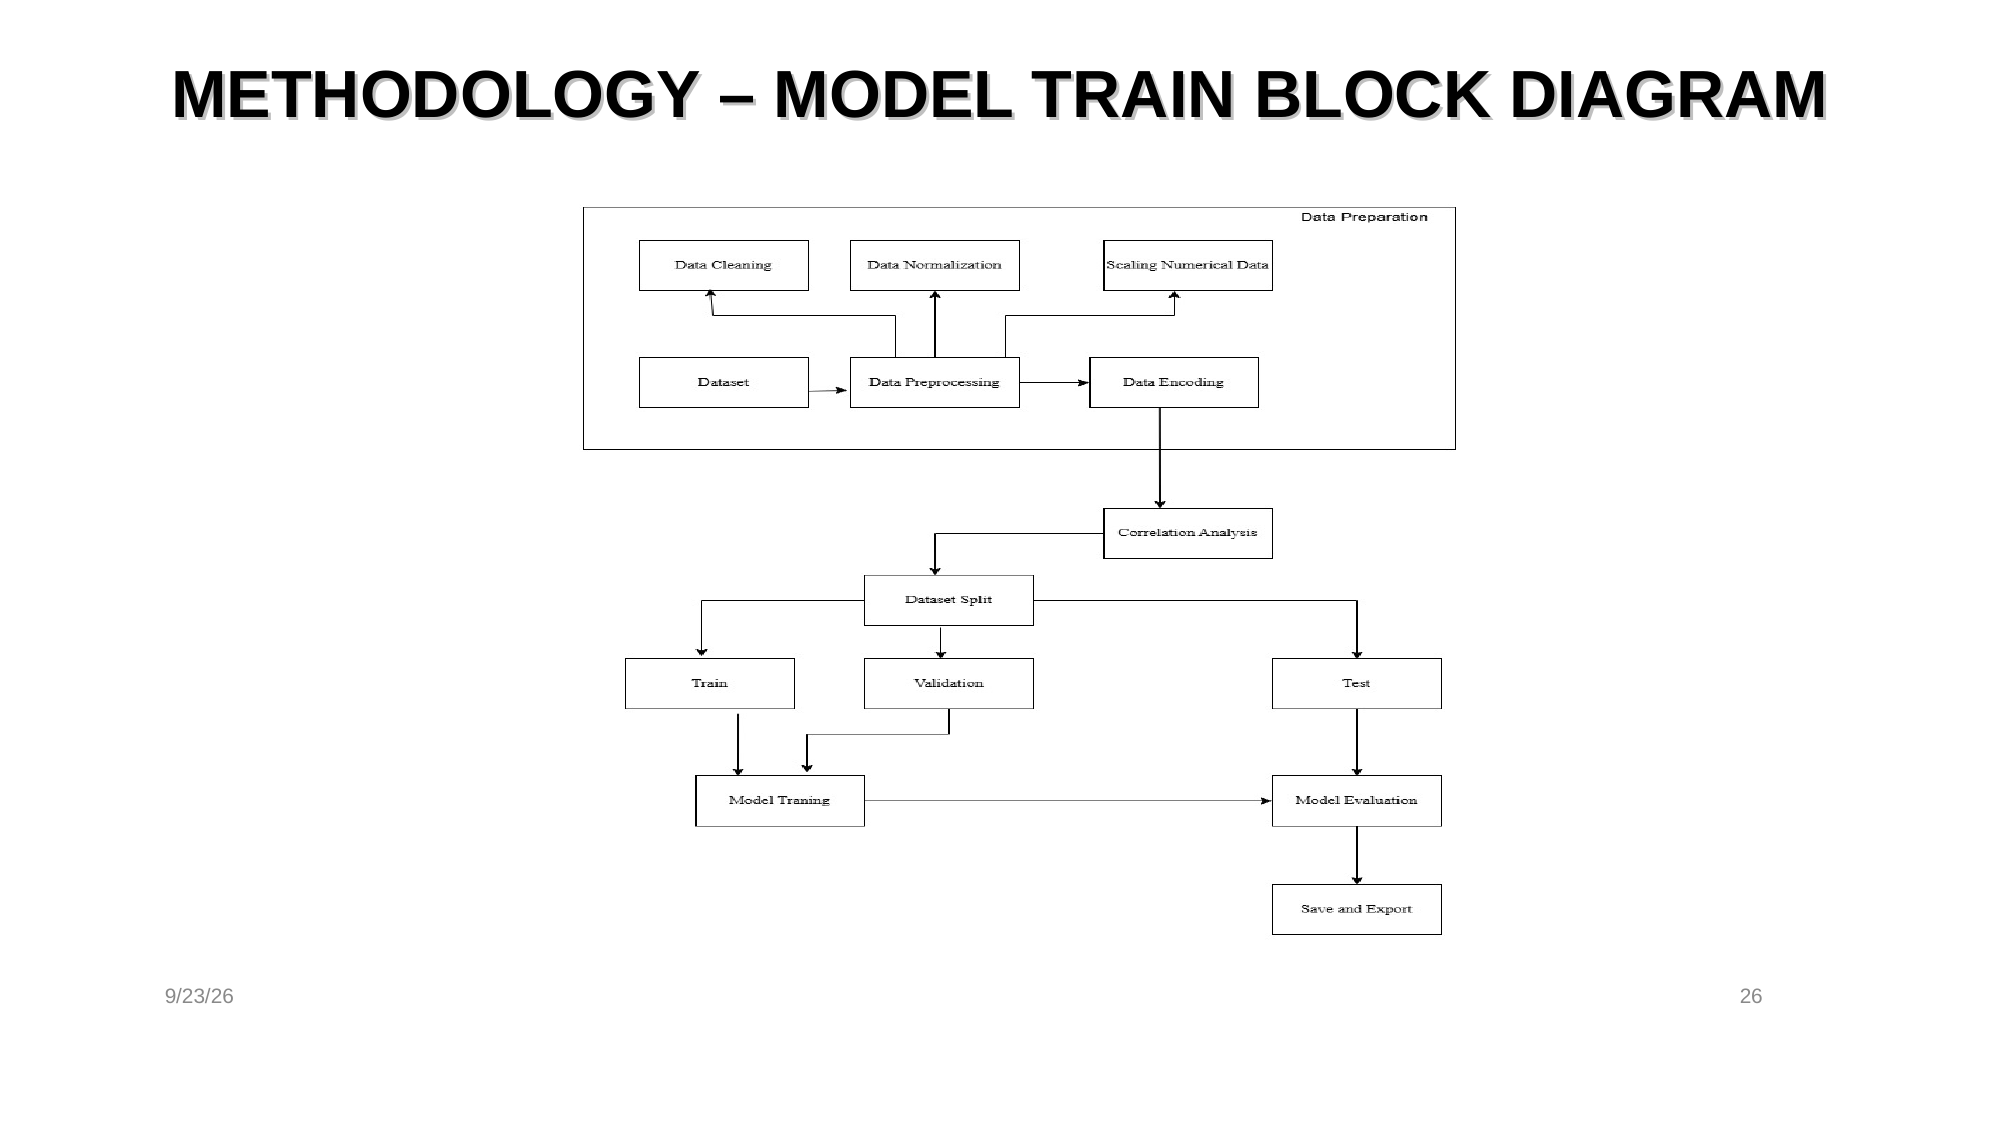

# Methodology – model train block diagram